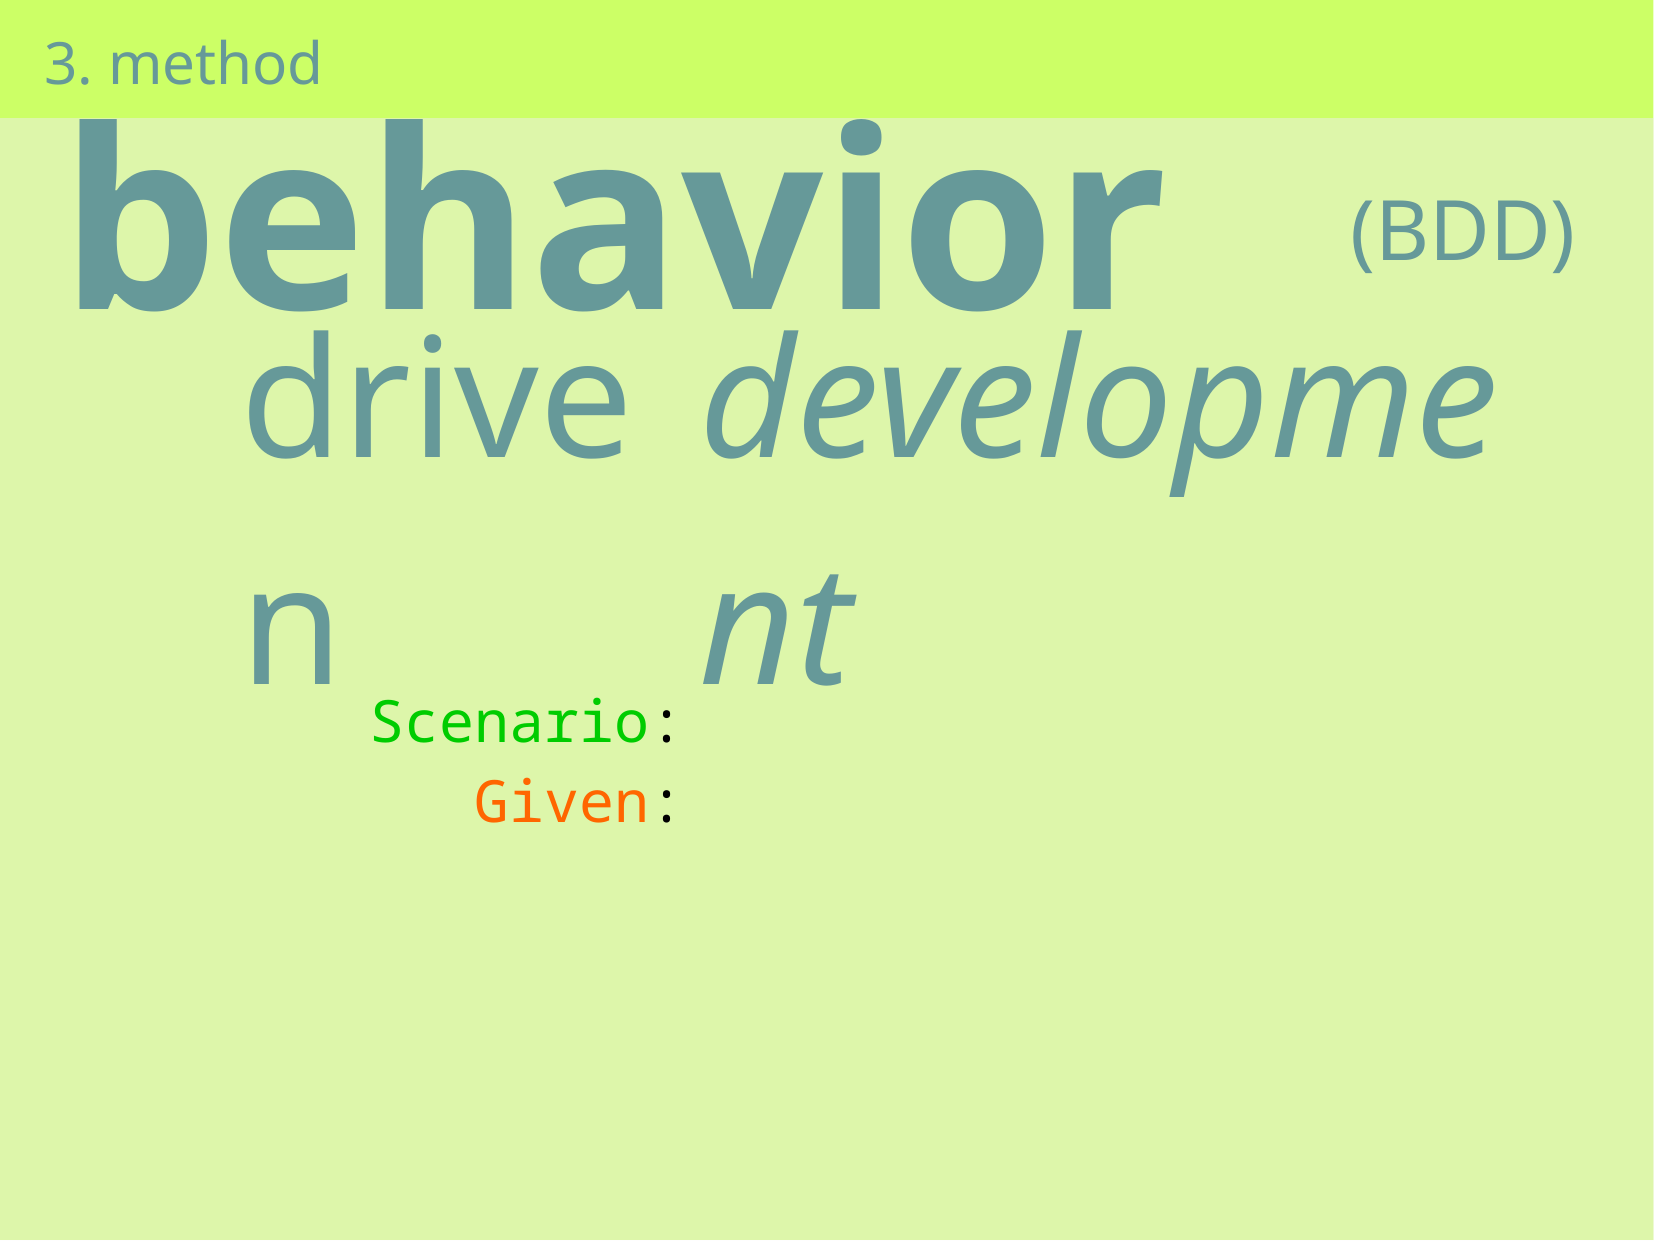

3. method
behavior
(BDD)
driven
development
Scenario:
 Given: